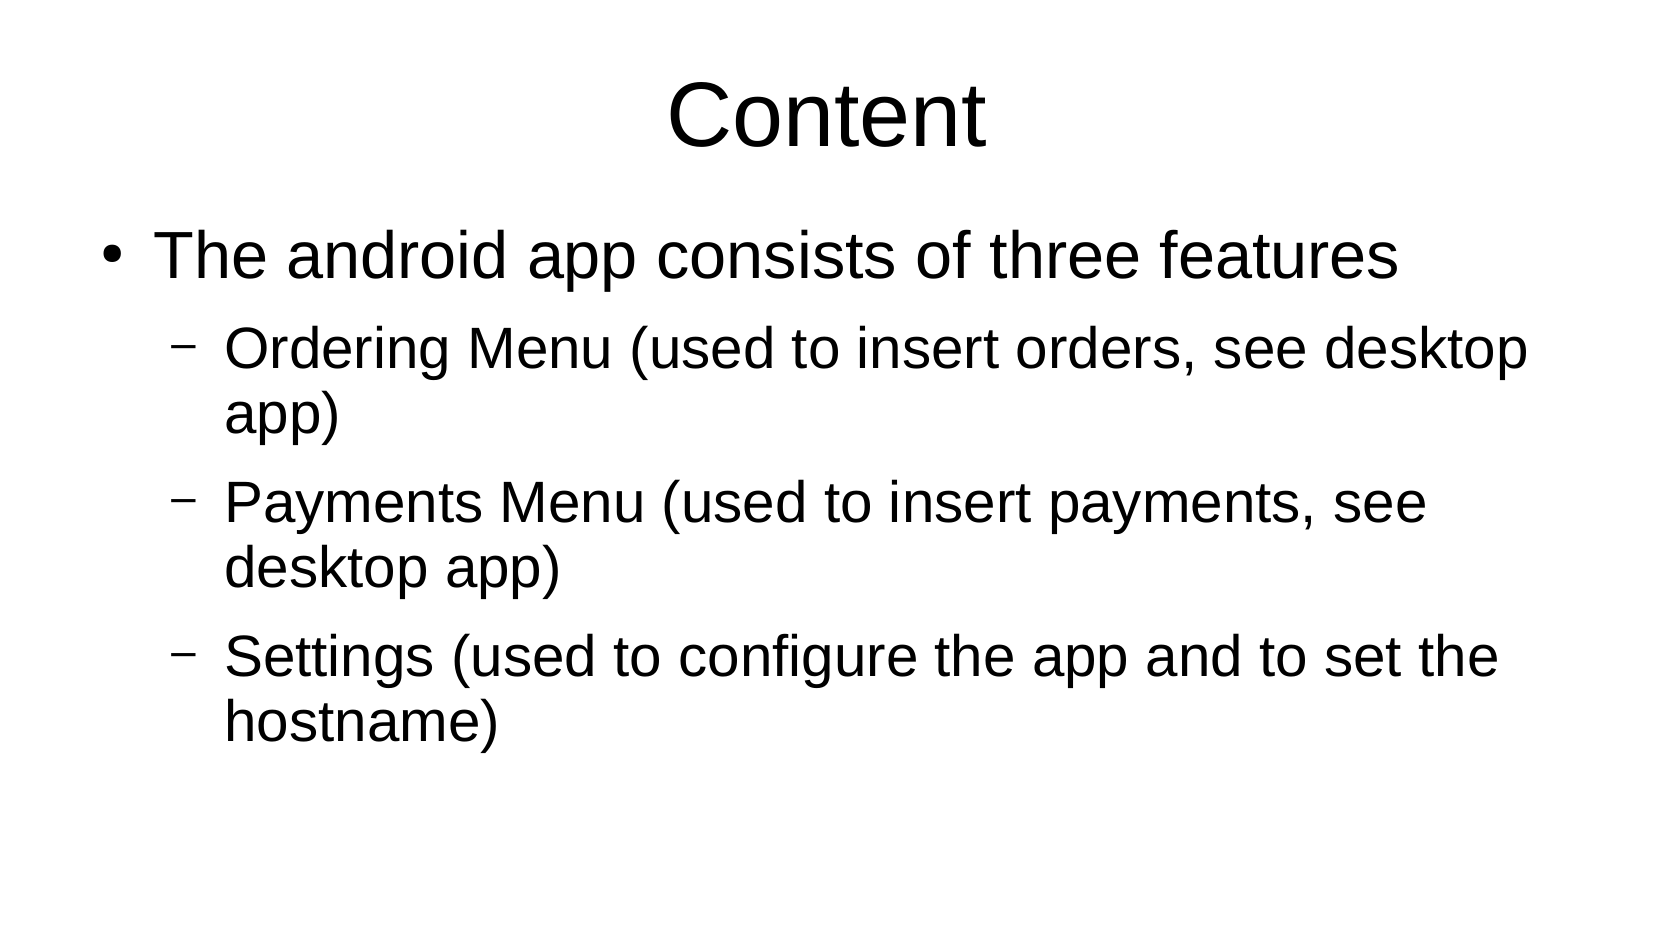

# Content
The android app consists of three features
Ordering Menu (used to insert orders, see desktop app)
Payments Menu (used to insert payments, see desktop app)
Settings (used to configure the app and to set the hostname)